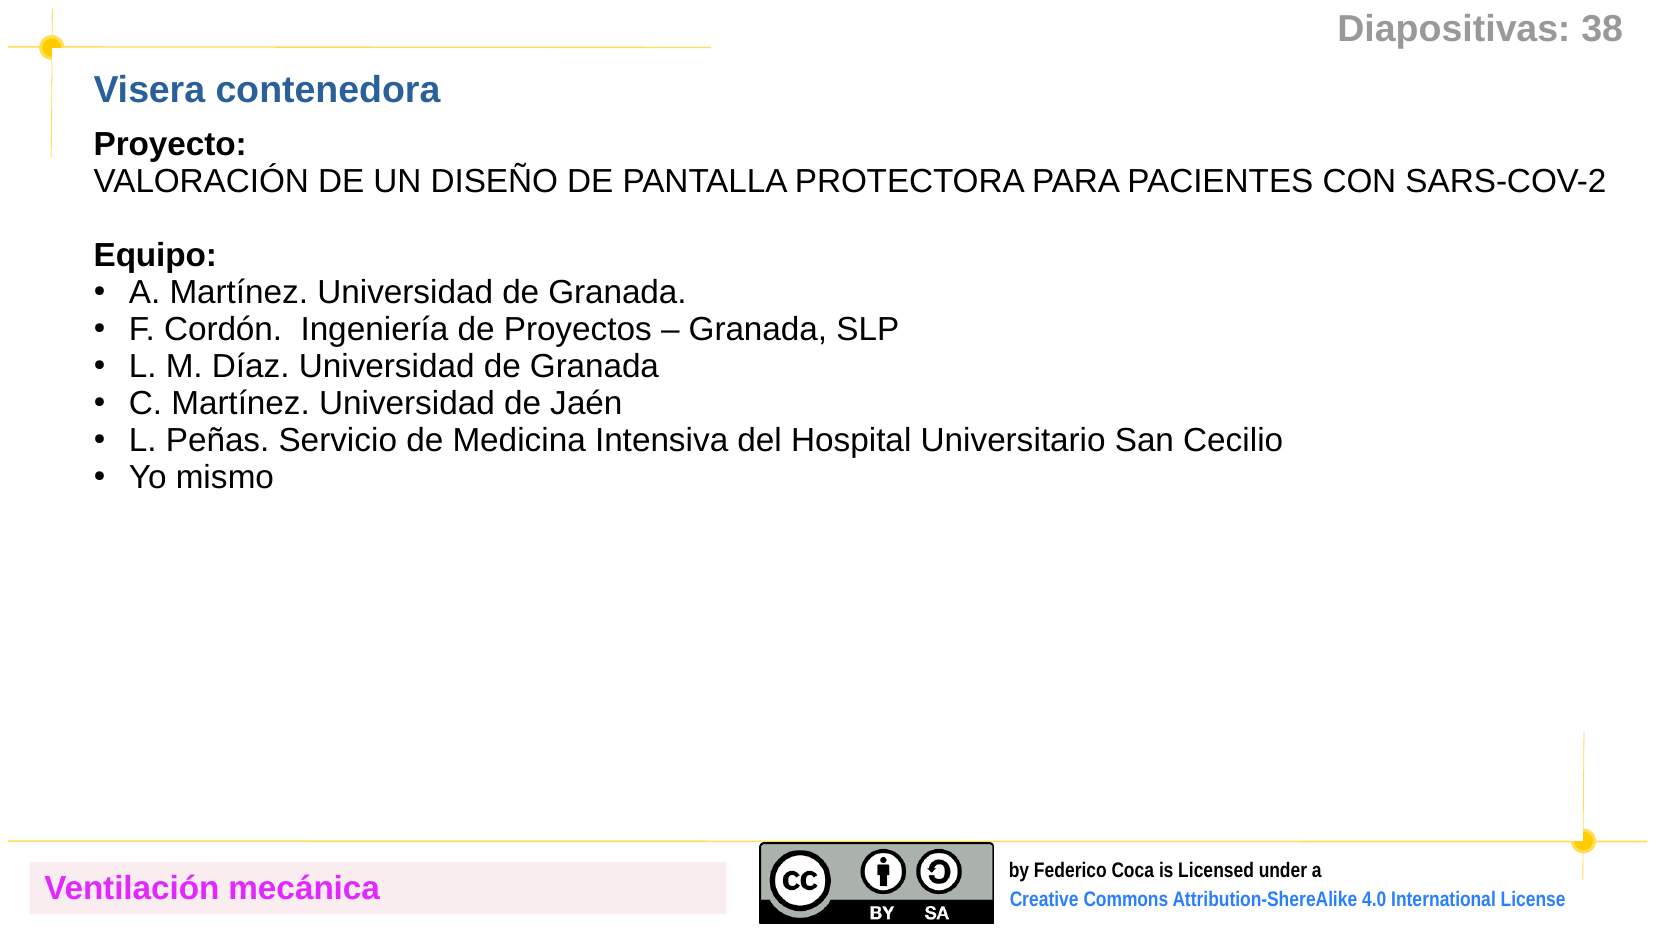

Diapositivas: 38
Visera contenedora
Proyecto:
VALORACIÓN DE UN DISEÑO DE PANTALLA PROTECTORA PARA PACIENTES CON SARS-COV-2
Equipo:
A. Martínez. Universidad de Granada.
F. Cordón. Ingeniería de Proyectos – Granada, SLP
L. M. Díaz. Universidad de Granada
C. Martínez. Universidad de Jaén
L. Peñas. Servicio de Medicina Intensiva del Hospital Universitario San Cecilio
Yo mismo
Ventilación mecánica